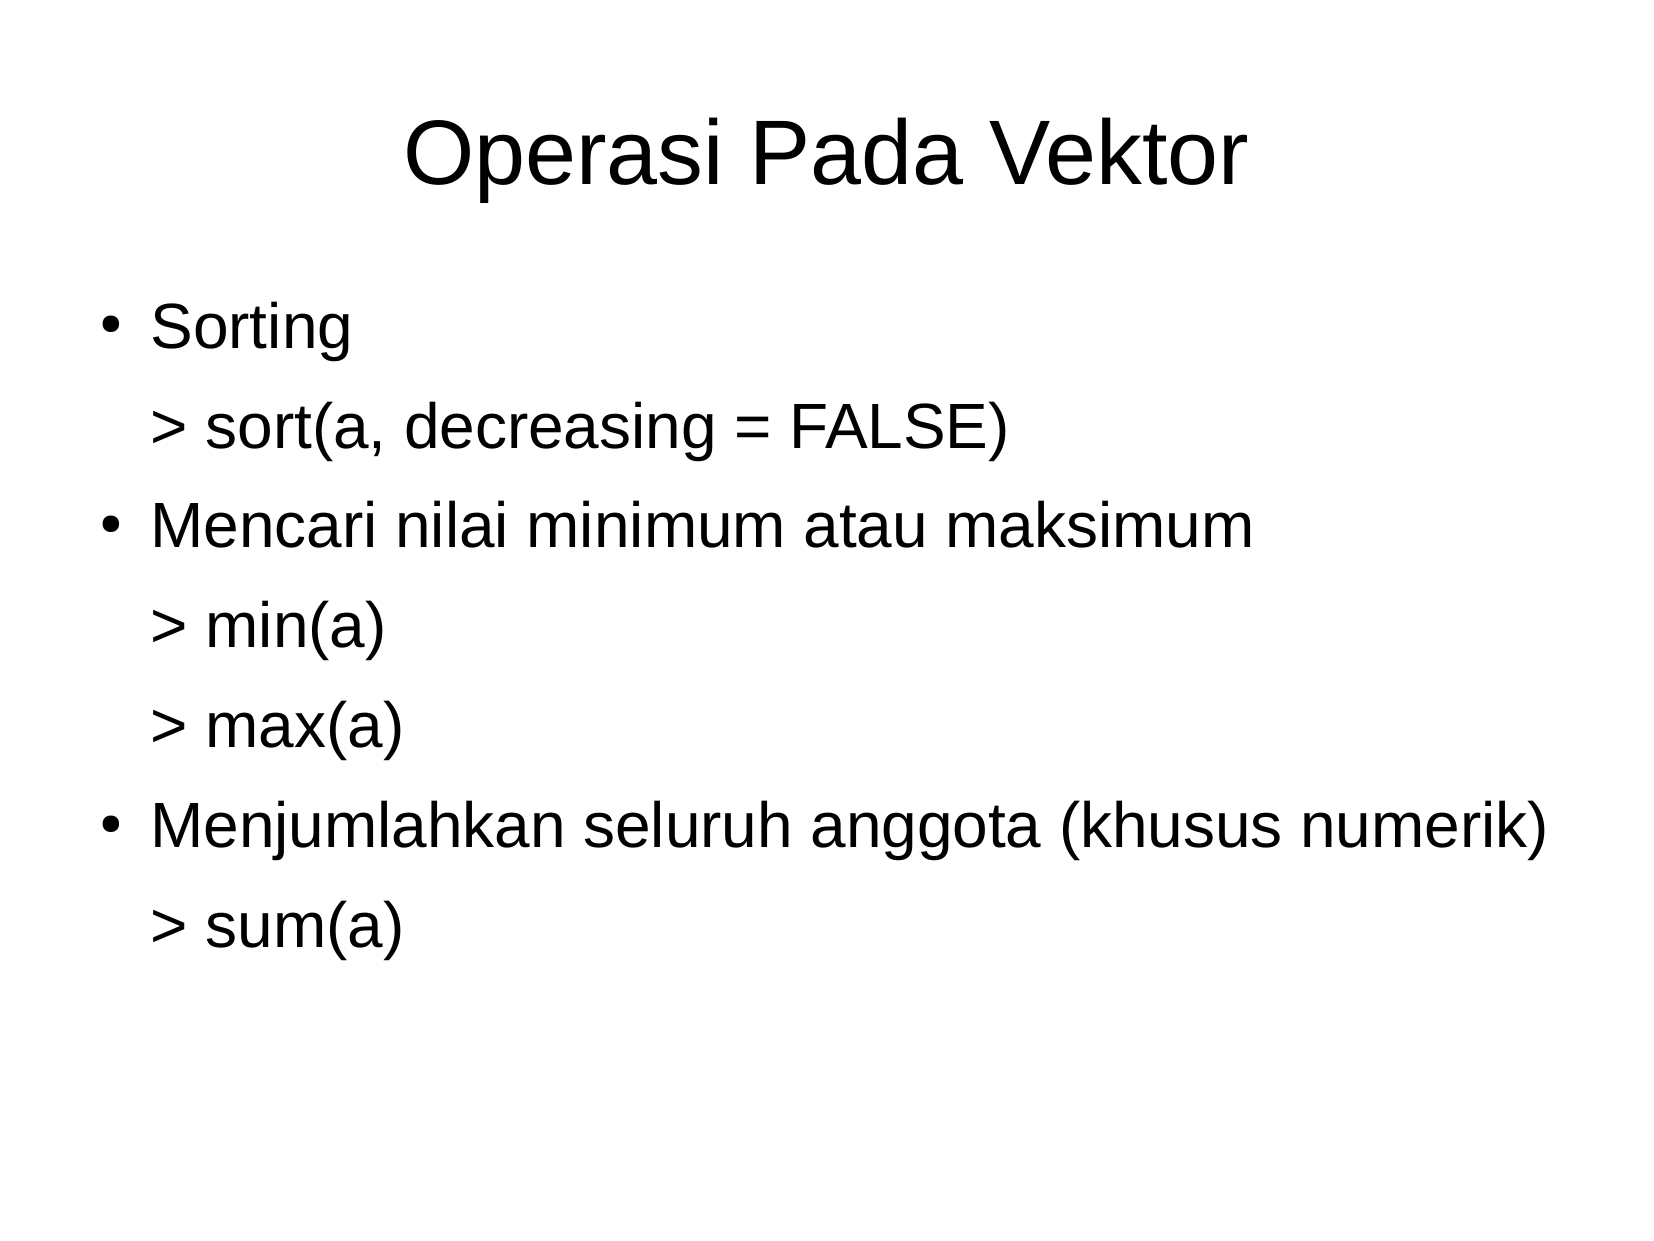

# Operasi Pada Vektor
Sorting
> sort(a, decreasing = FALSE)
Mencari nilai minimum atau maksimum
> min(a)
> max(a)
Menjumlahkan seluruh anggota (khusus numerik)
> sum(a)